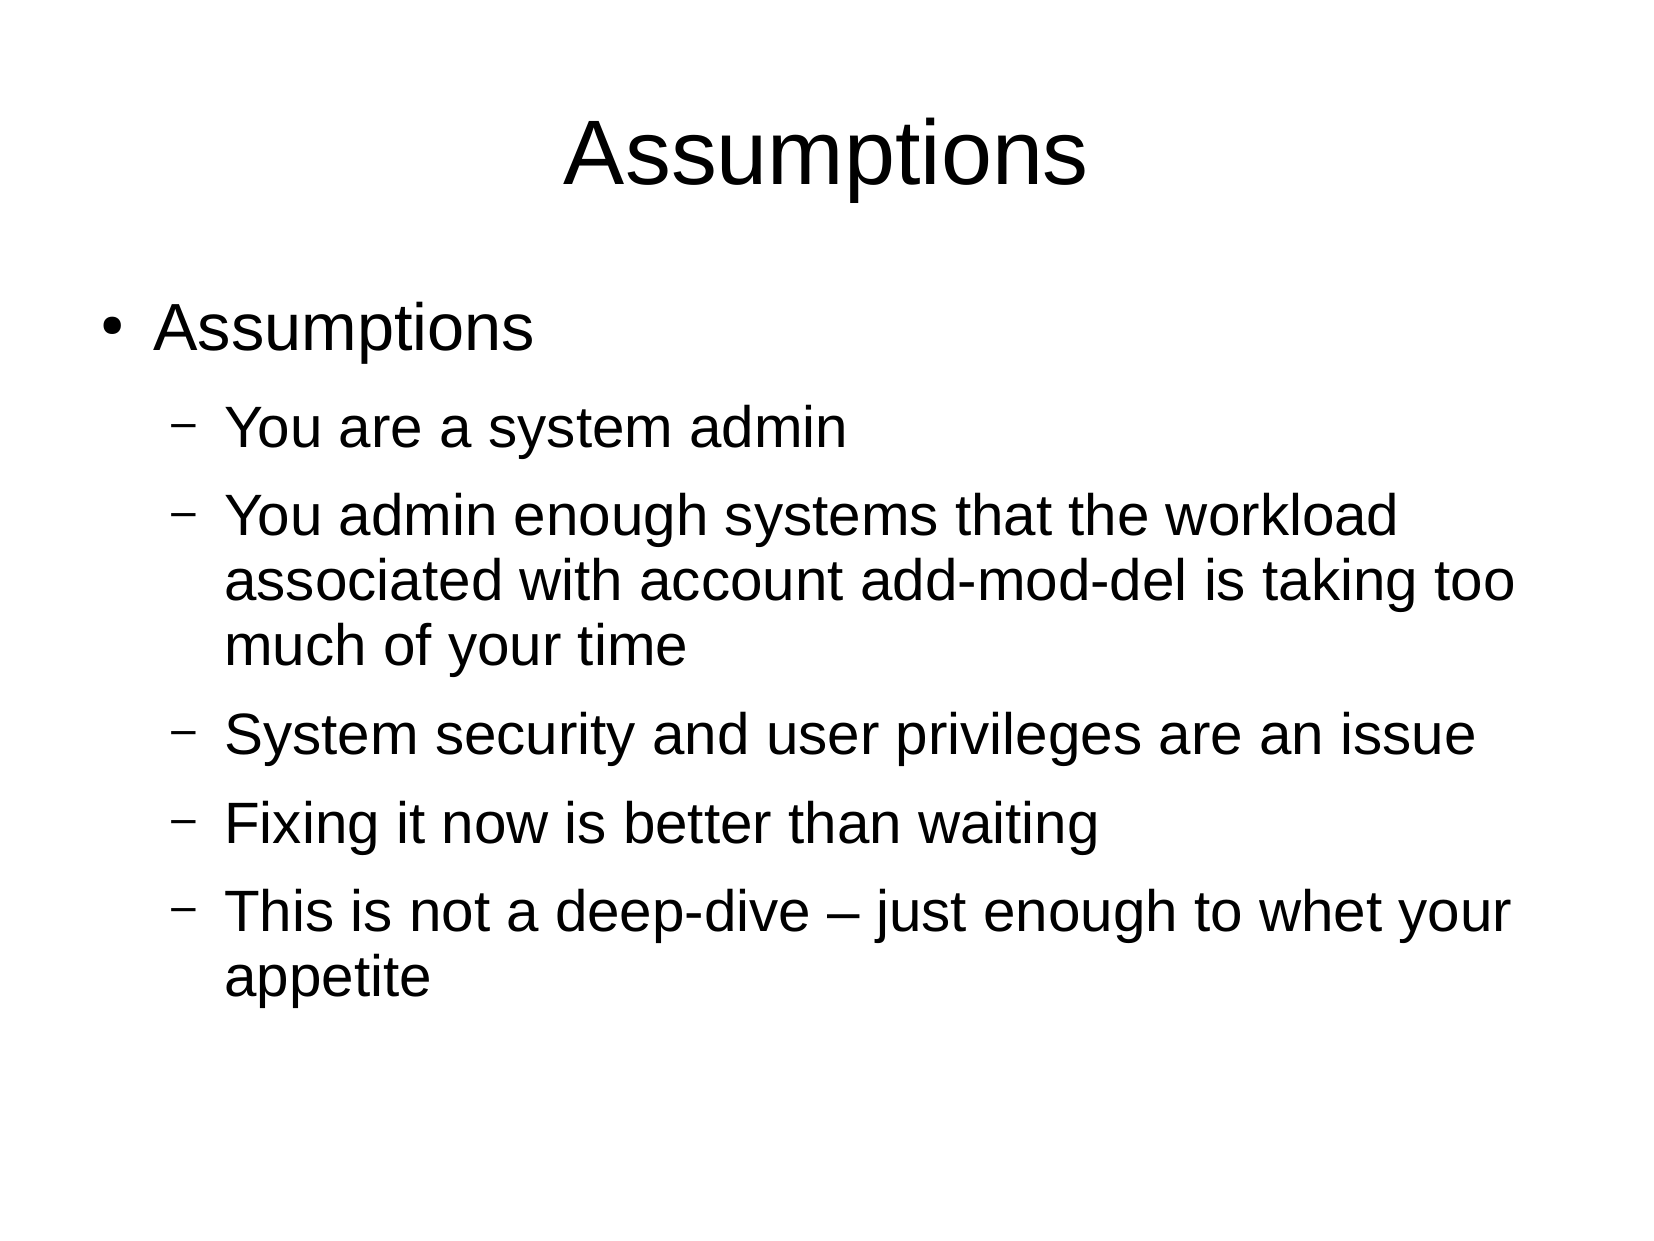

# Assumptions
Assumptions
You are a system admin
You admin enough systems that the workload associated with account add-mod-del is taking too much of your time
System security and user privileges are an issue
Fixing it now is better than waiting
This is not a deep-dive – just enough to whet your appetite